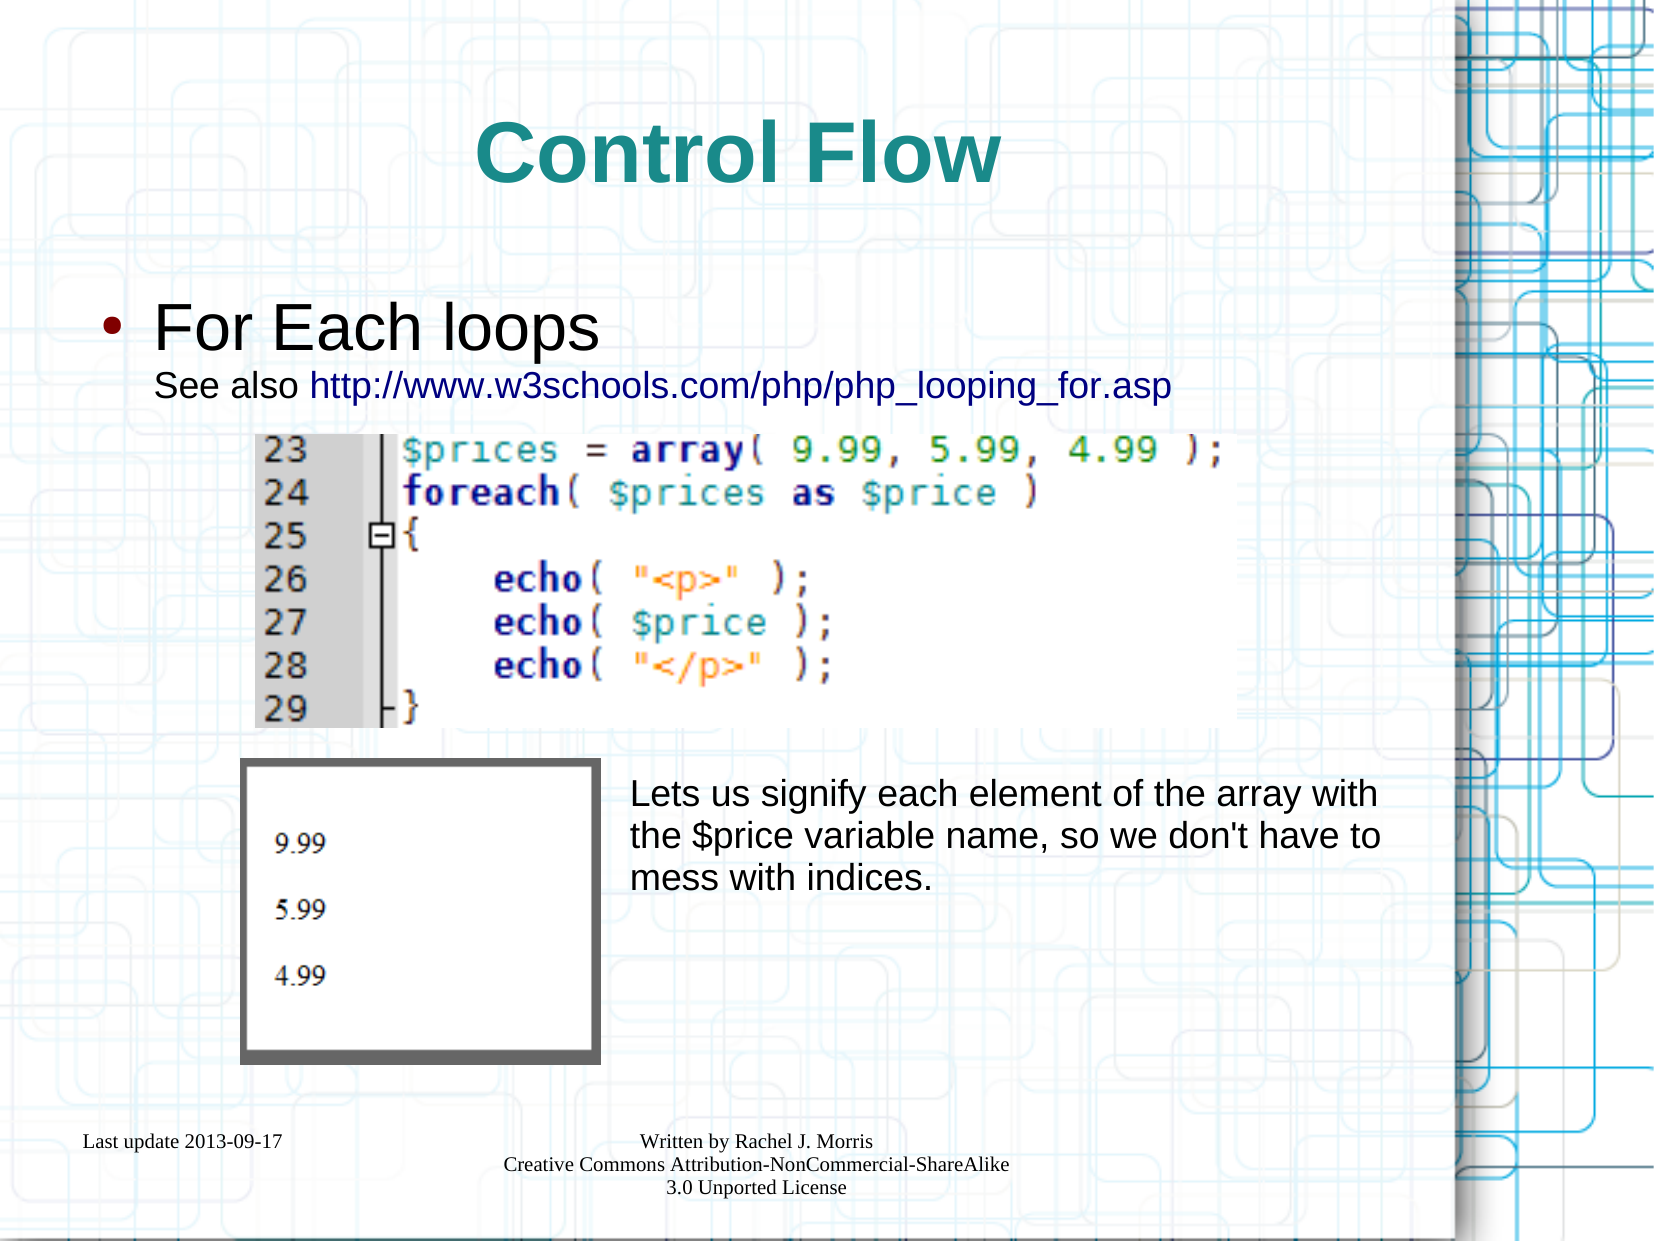

# Control Flow
For Each loops
See also http://www.w3schools.com/php/php_looping_for.asp
Lets us signify each element of the array with the $price variable name, so we don't have to mess with indices.